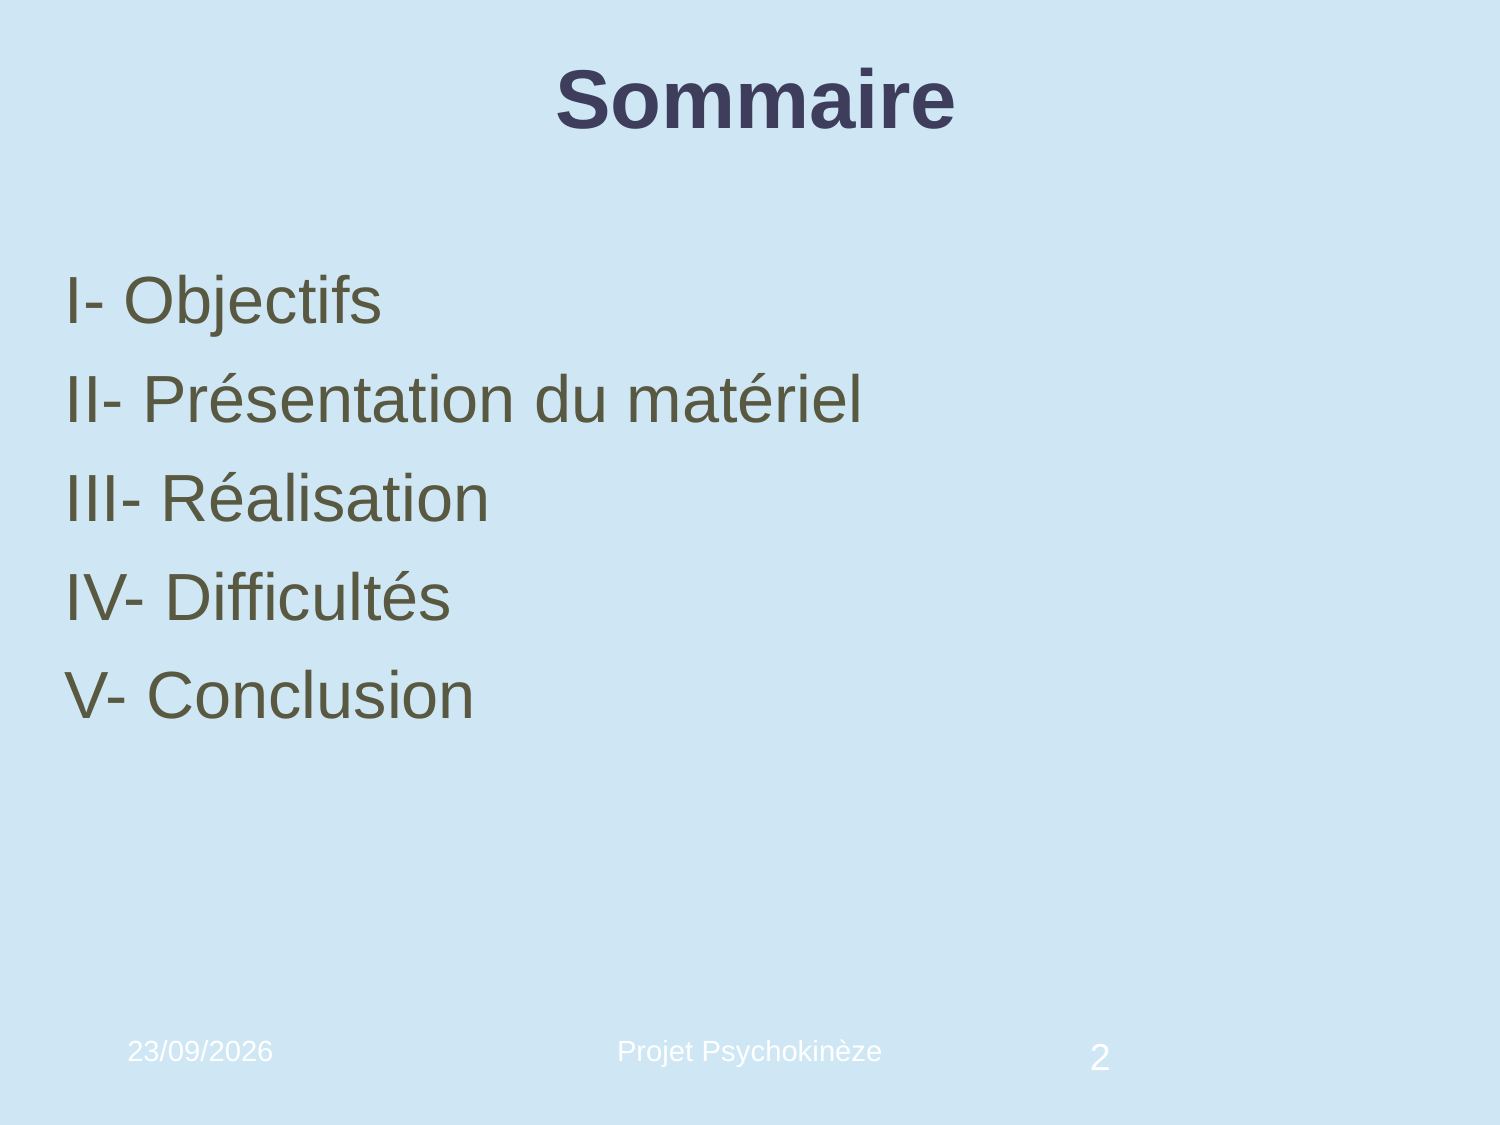

# Sommaire
I- Objectifs
II- Présentation du matériel
III- Réalisation
IV- Difficultés
V- Conclusion